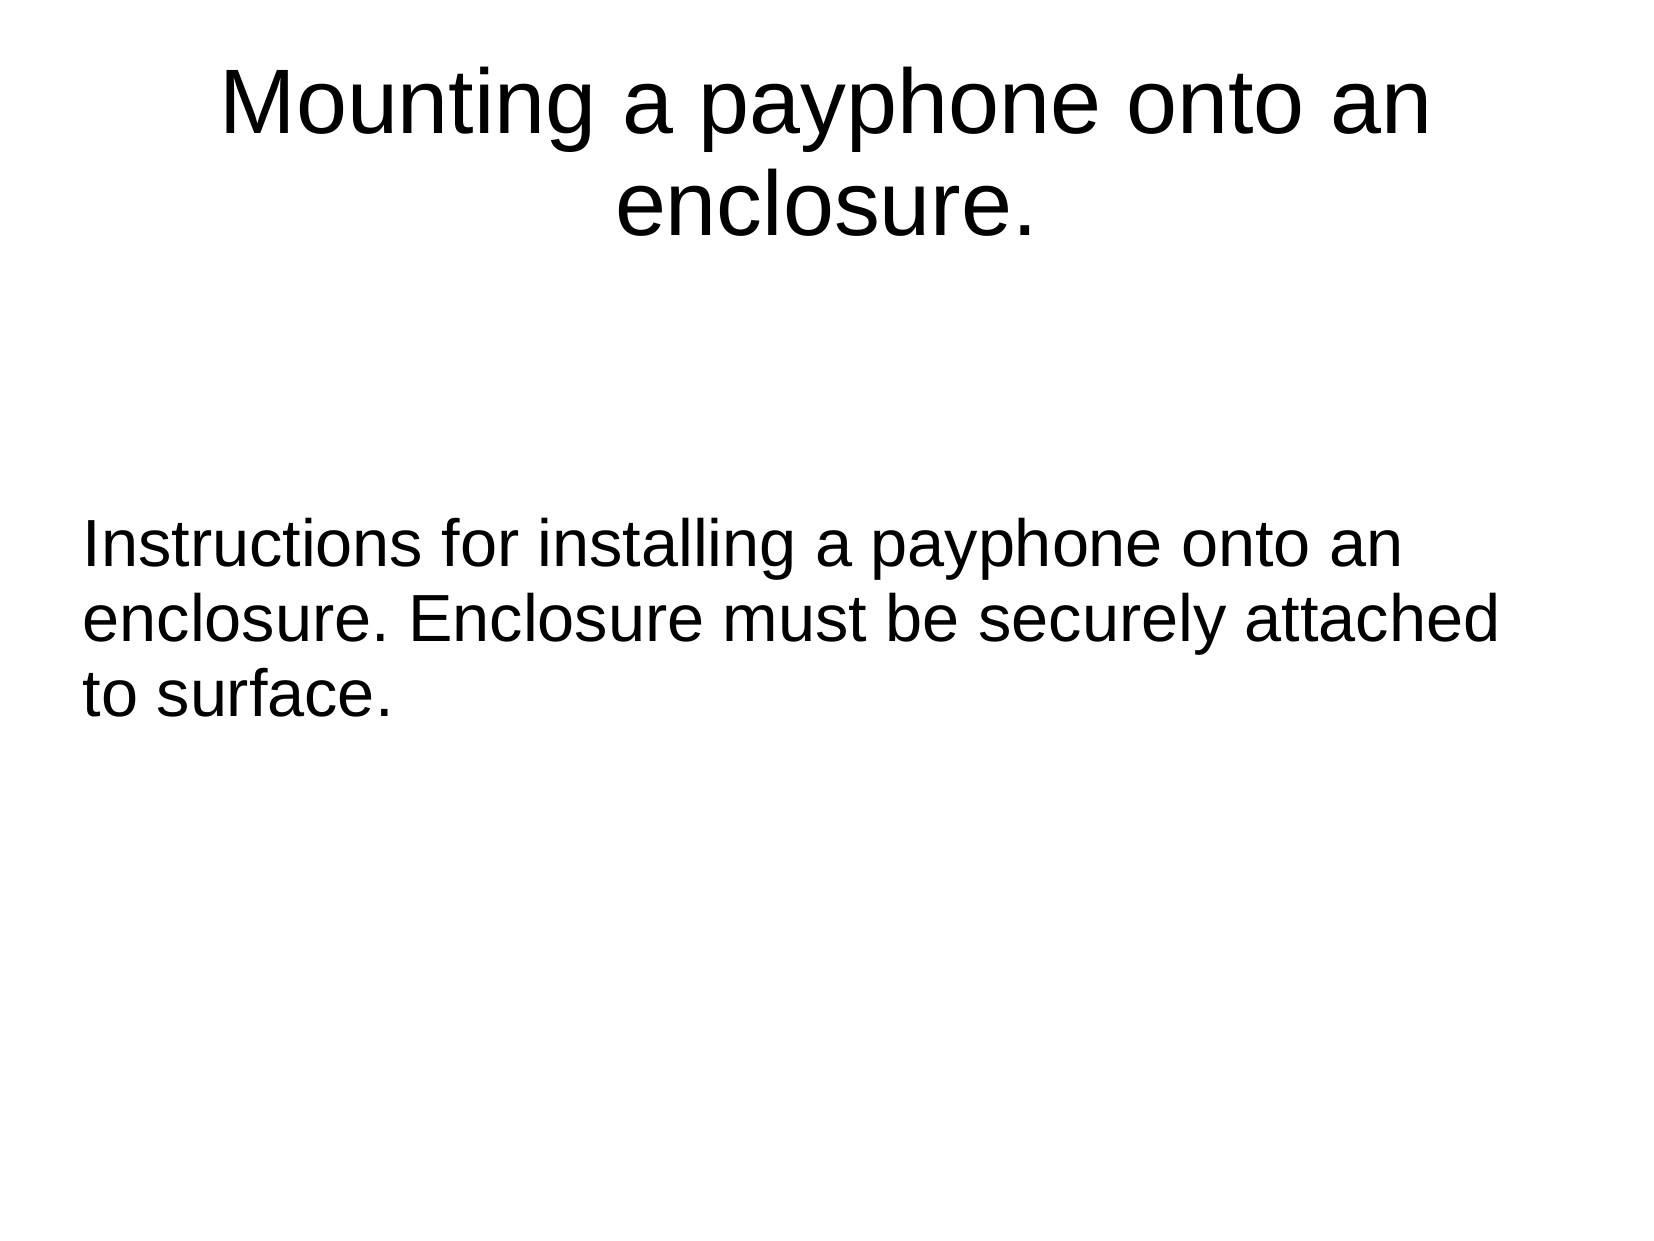

# Mounting a payphone onto an enclosure.
Instructions for installing a payphone onto an enclosure. Enclosure must be securely attached to surface.